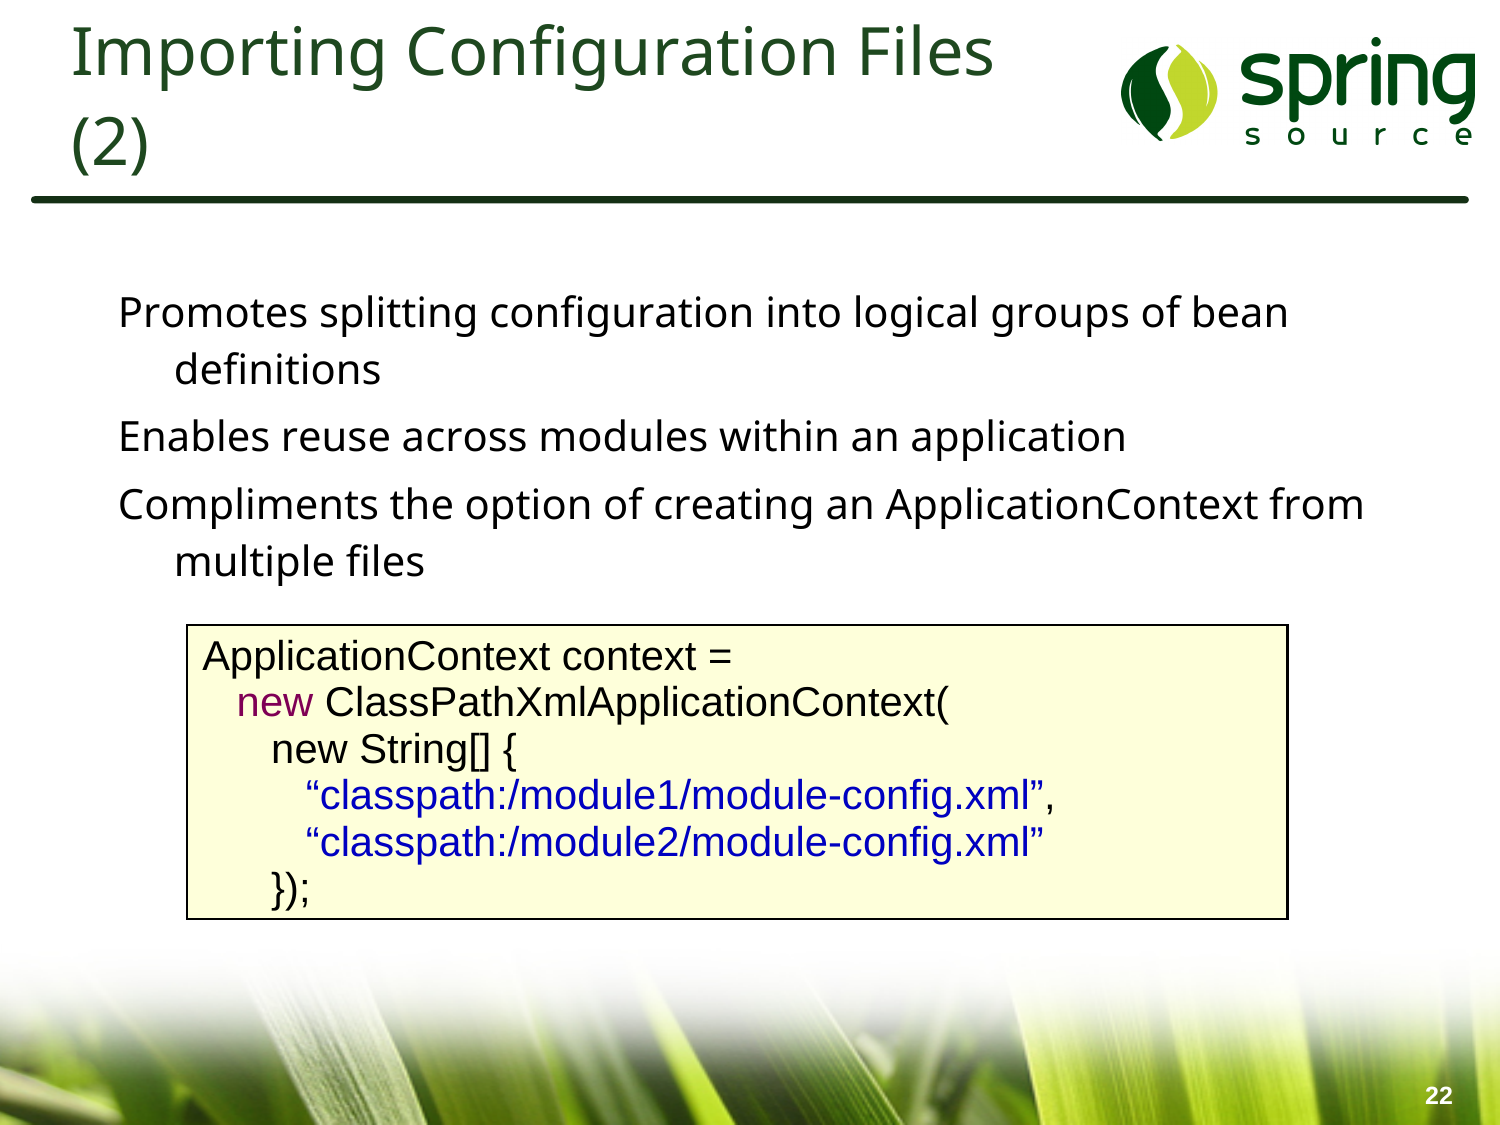

# Importing Configuration Files (2)
Promotes splitting configuration into logical groups of bean definitions
Enables reuse across modules within an application
Compliments the option of creating an ApplicationContext from multiple files
ApplicationContext context =
 new ClassPathXmlApplicationContext(
 new String[] {
 “classpath:/module1/module-config.xml”,
 “classpath:/module2/module-config.xml”
 });